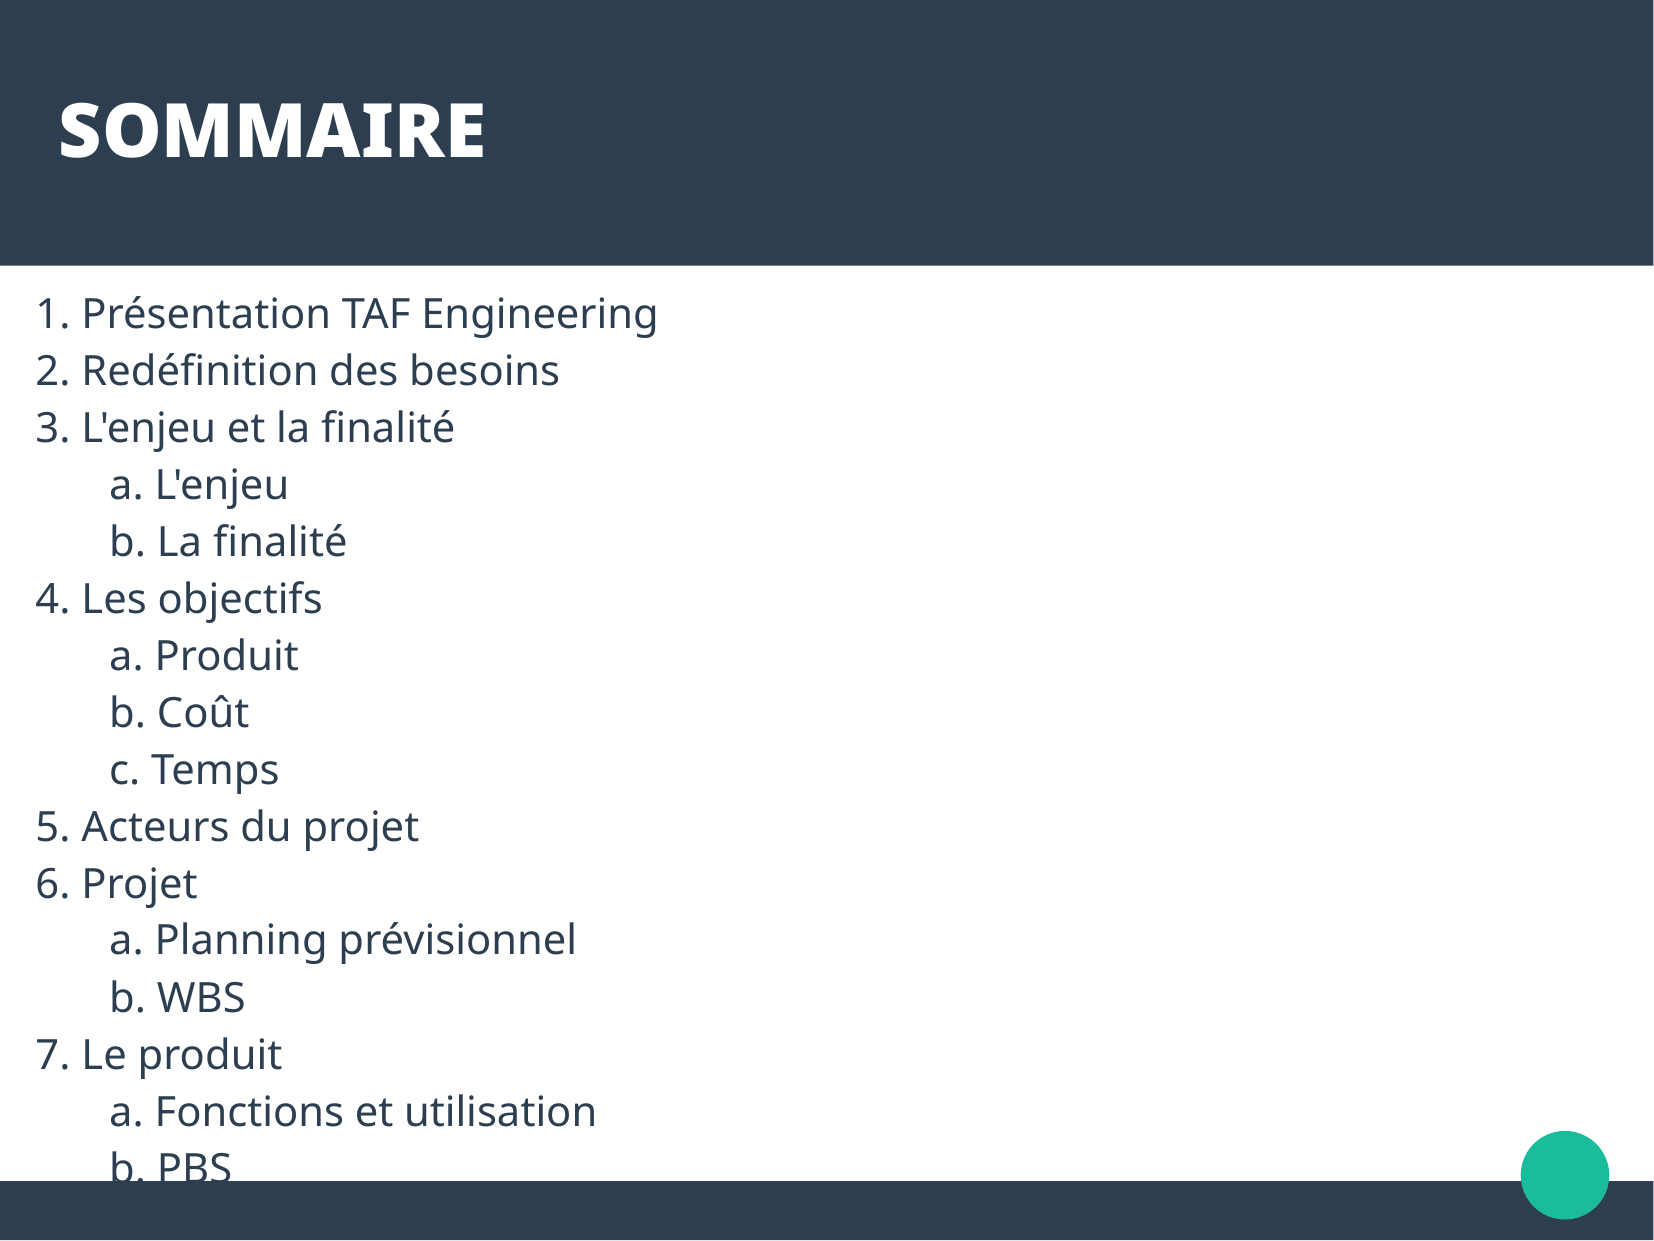

# SOMMAIRE
1. Présentation TAF Engineering
2. Redéfinition des besoins
3. L'enjeu et la finalité
	a. L'enjeu
	b. La finalité
4. Les objectifs
	a. Produit
	b. Coût
	c. Temps
5. Acteurs du projet
6. Projet
	a. Planning prévisionnel
	b. WBS
7. Le produit
	a. Fonctions et utilisation
	b. PBS